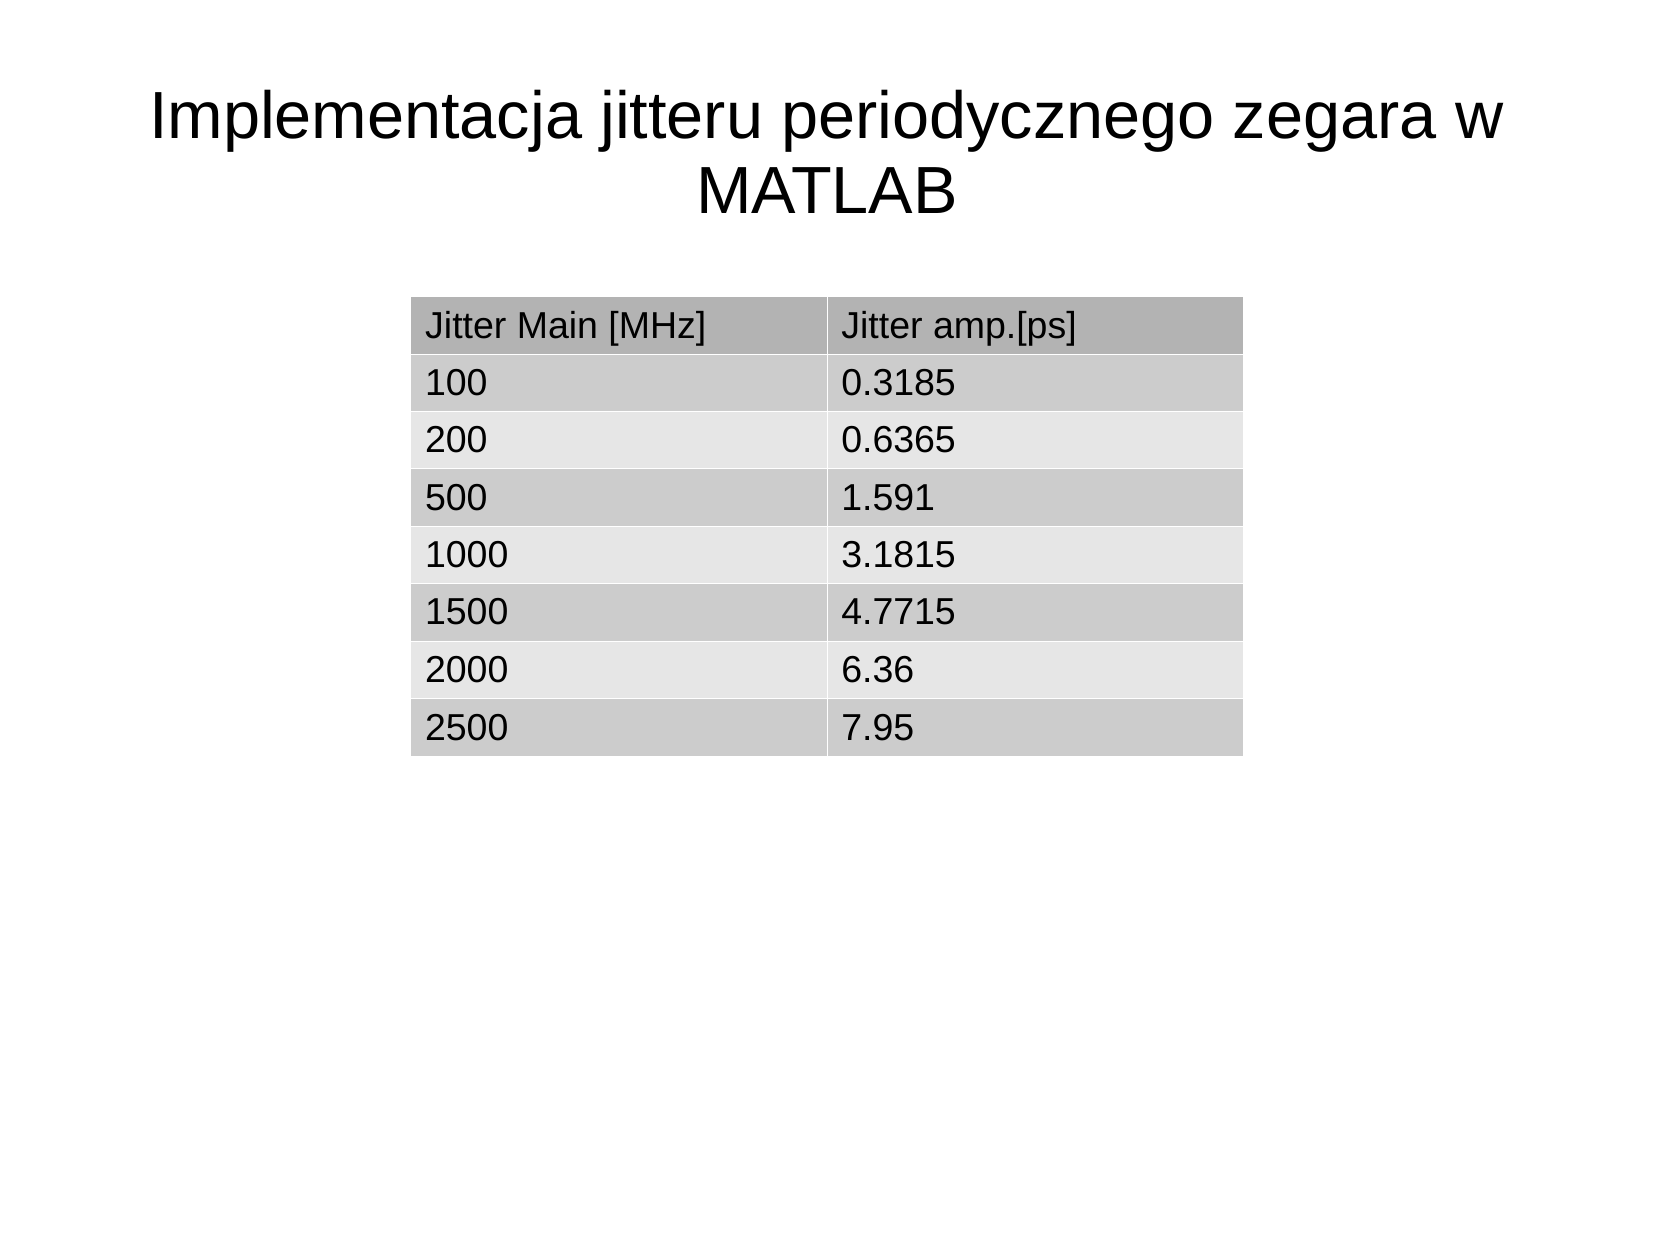

# Implementacja jitteru periodycznego zegara w MATLAB
| Jitter Main [MHz] | Jitter amp.[ps] |
| --- | --- |
| 100 | 0.3185 |
| 200 | 0.6365 |
| 500 | 1.591 |
| 1000 | 3.1815 |
| 1500 | 4.7715 |
| 2000 | 6.36 |
| 2500 | 7.95 |